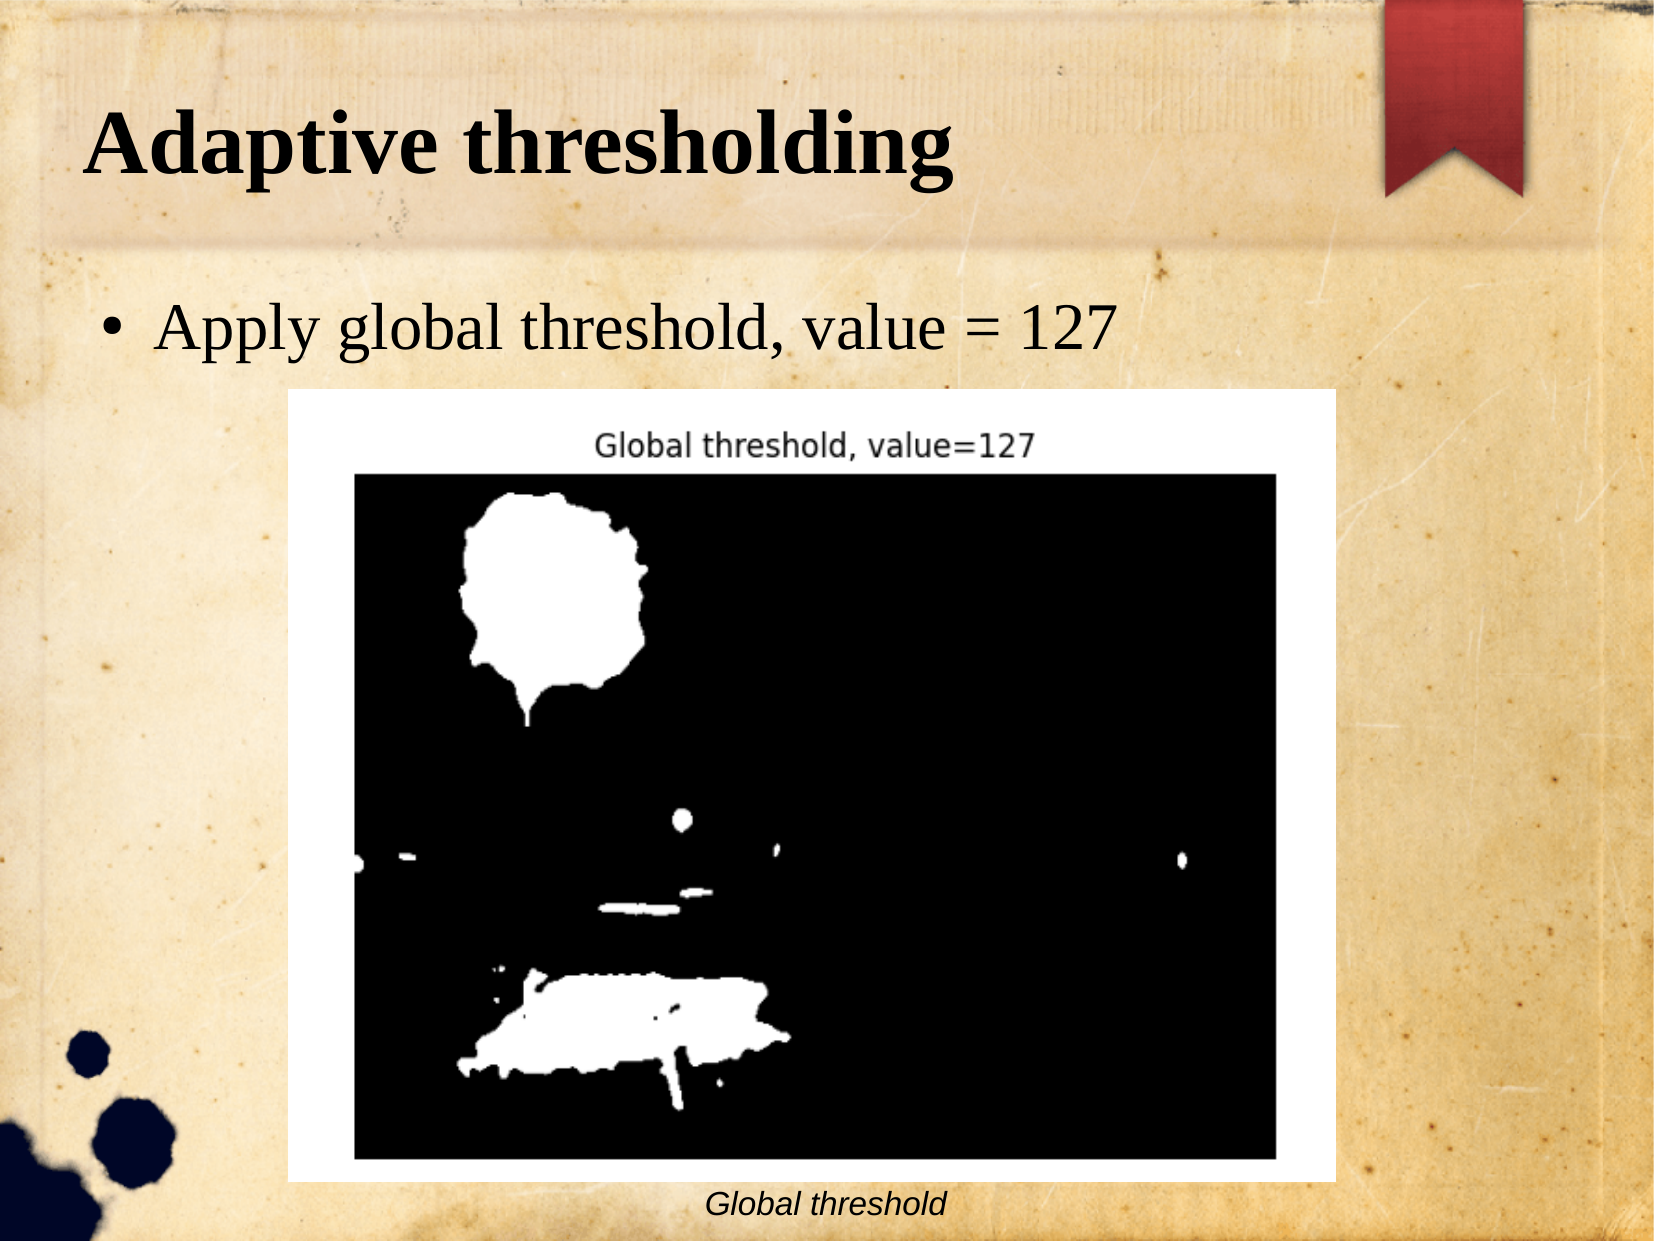

# Adaptive thresholding
Apply global threshold, value = 127
Global threshold